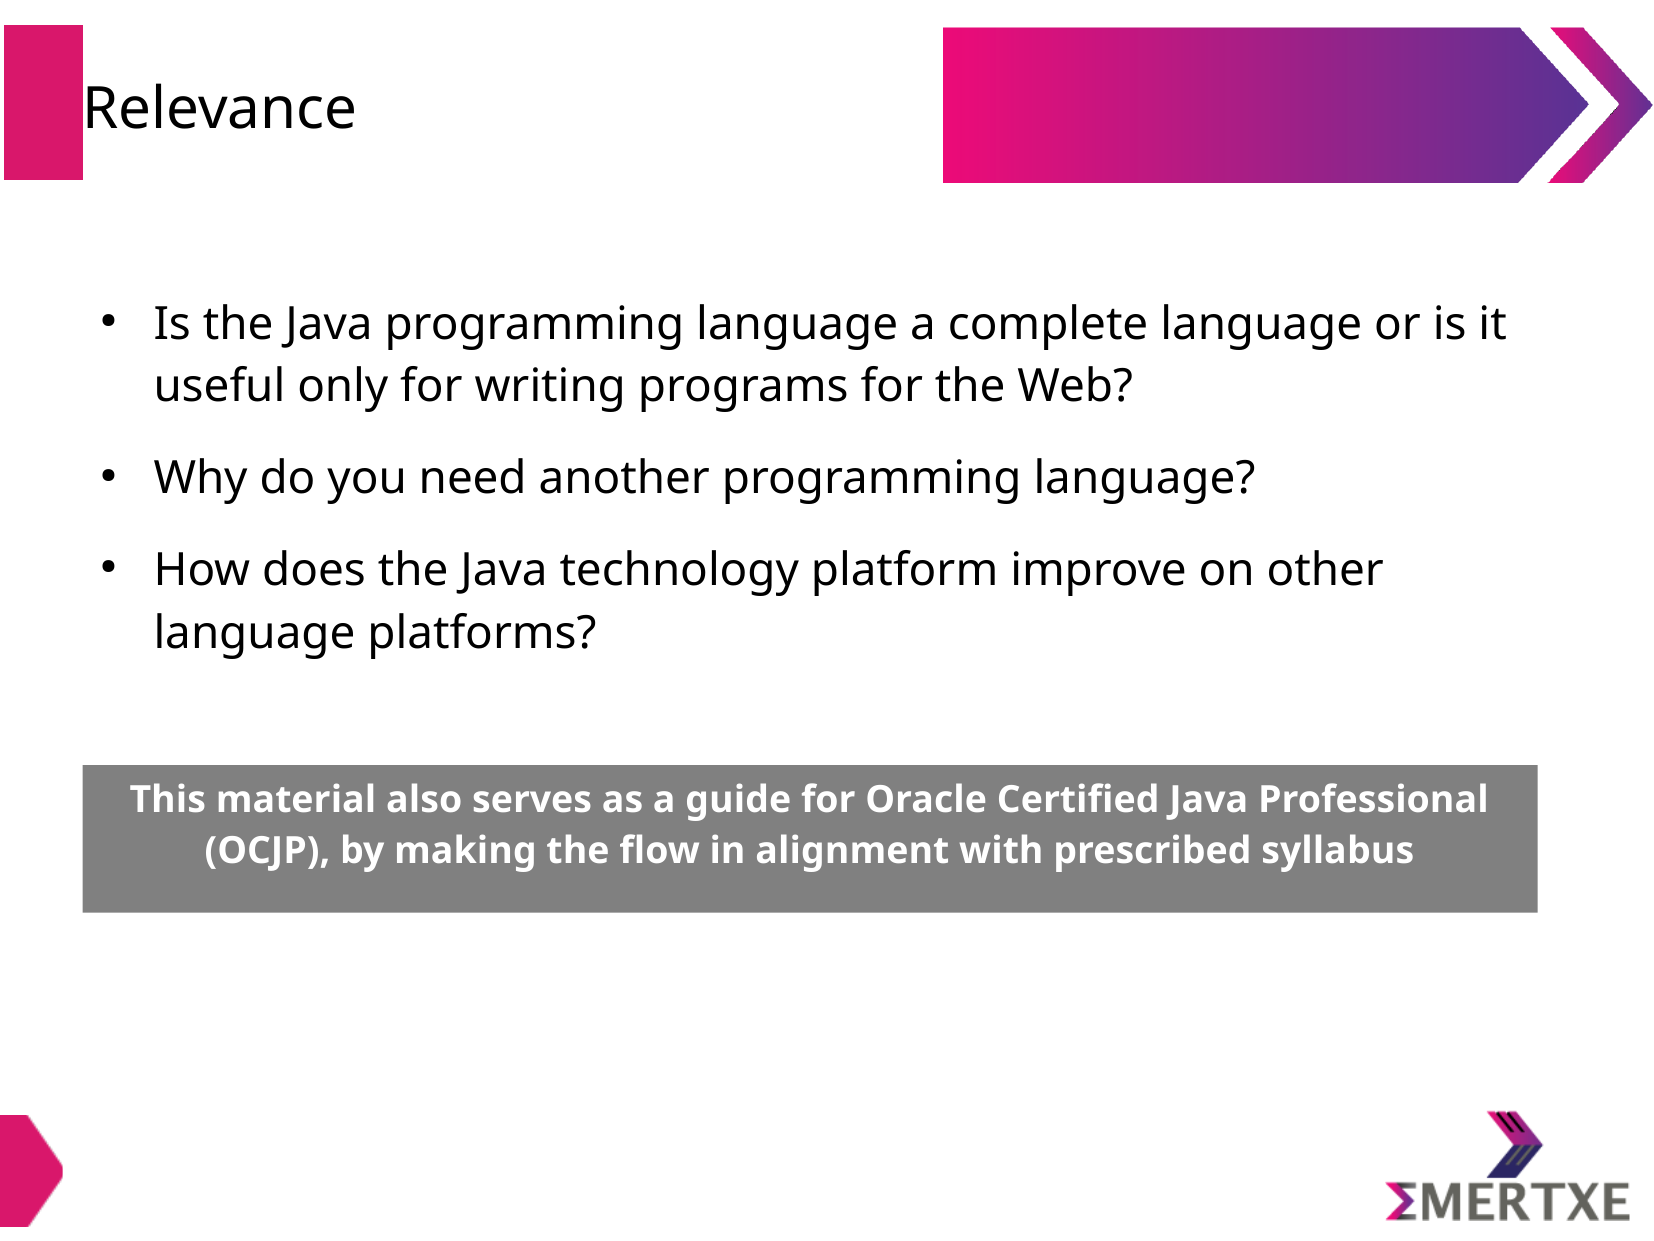

# Relevance
Is the Java programming language a complete language or is it useful only for writing programs for the Web?
Why do you need another programming language?
How does the Java technology platform improve on other language platforms?
This material also serves as a guide for Oracle Certified Java Professional (OCJP), by making the flow in alignment with prescribed syllabus